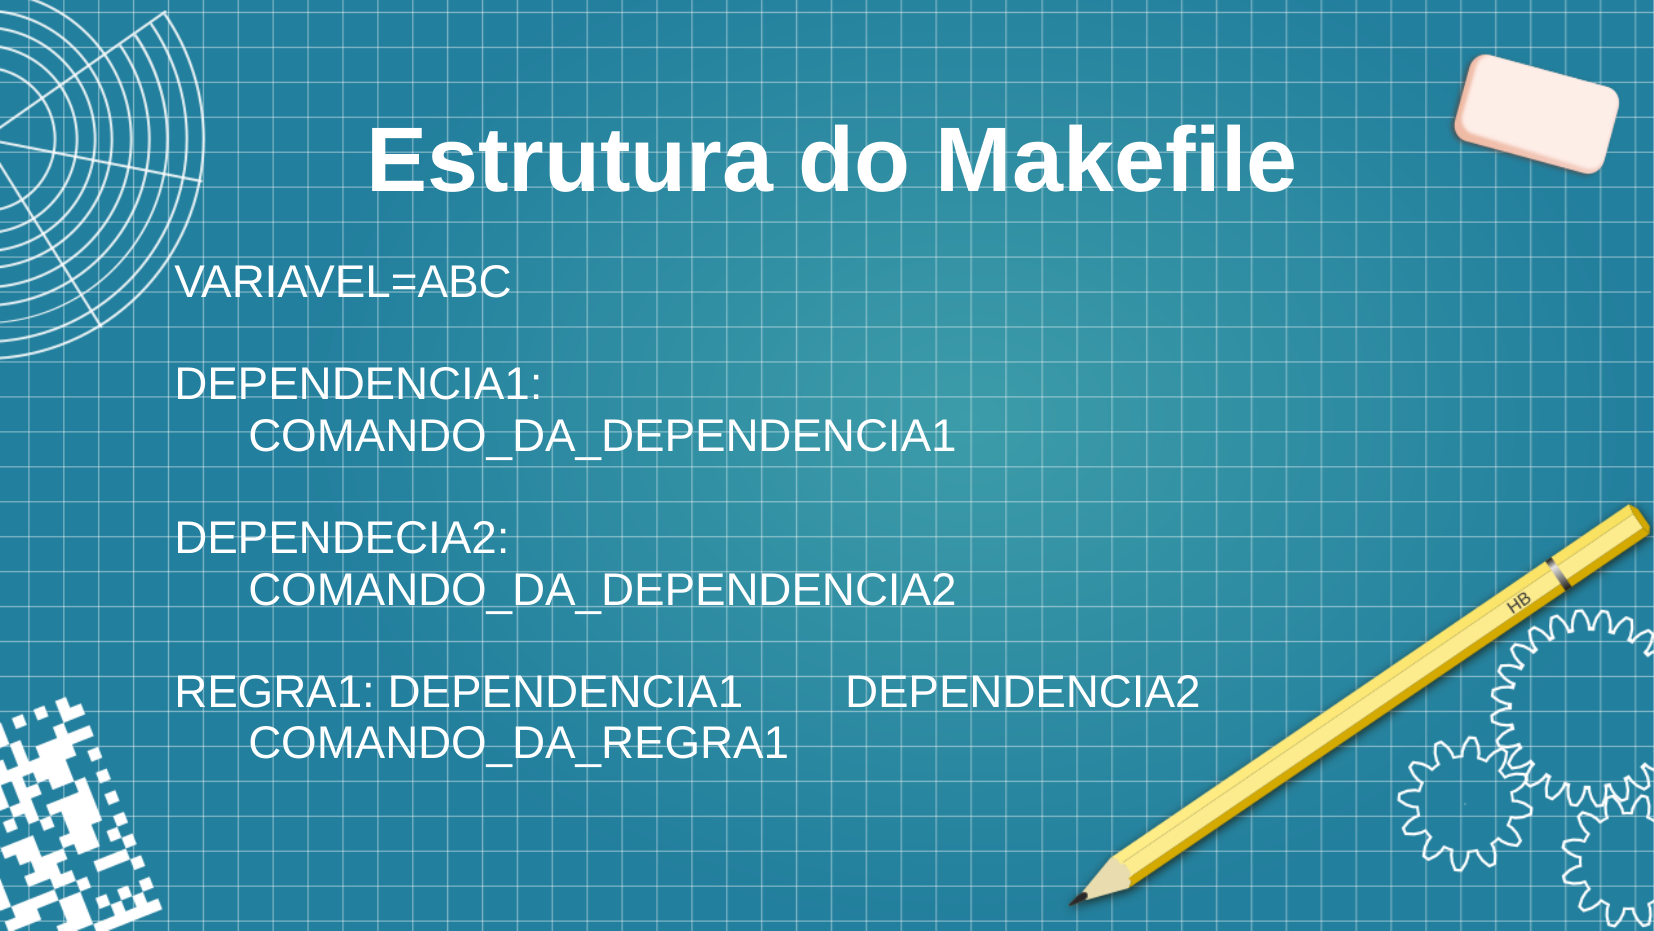

Estrutura do Makefile
# VARIAVEL=ABC DEPENDENCIA1: COMANDO_DA_DEPENDENCIA1 DEPENDECIA2: COMANDO_DA_DEPENDENCIA2 REGRA1: DEPENDENCIA1 DEPENDENCIA2 COMANDO_DA_REGRA1